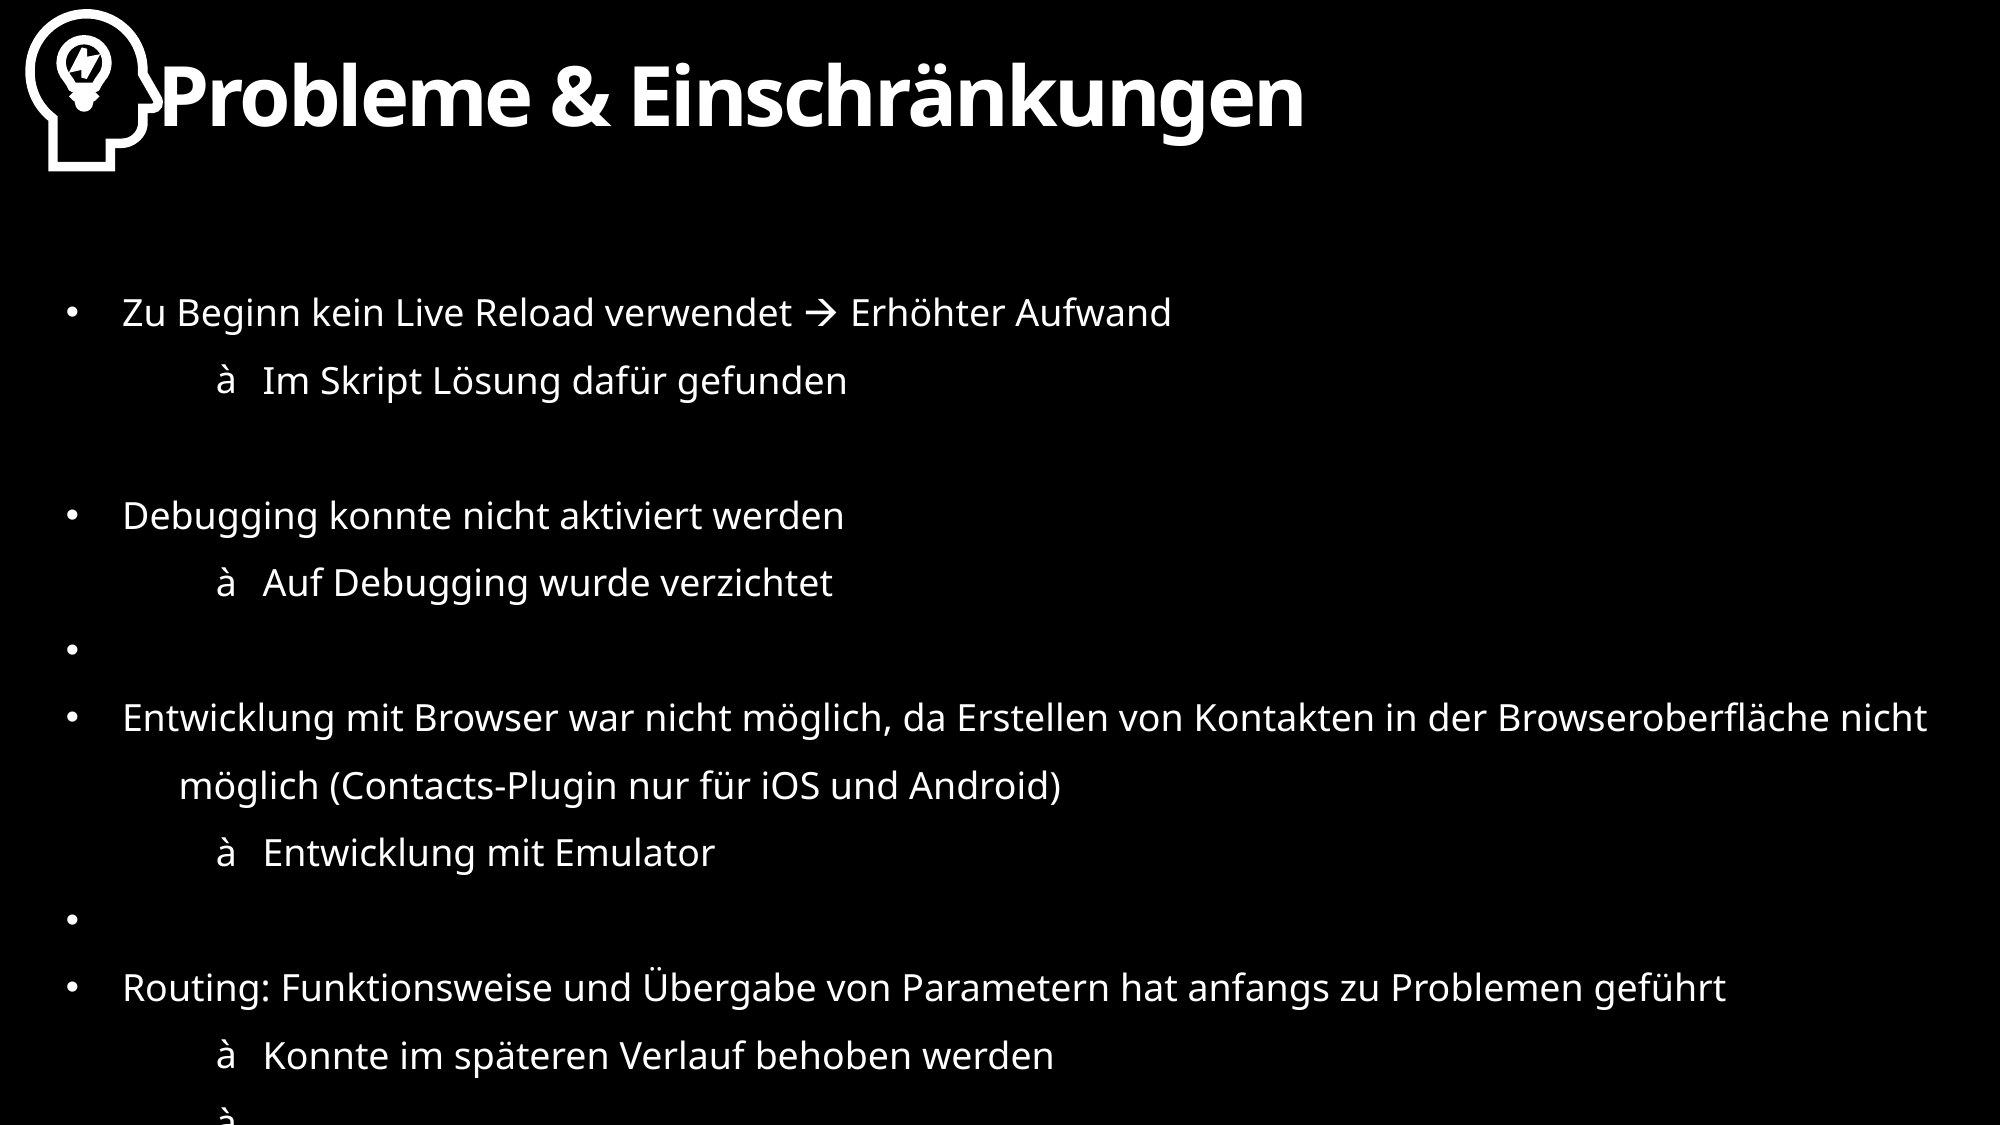

Probleme & Einschränkungen
Zu Beginn kein Live Reload verwendet  Erhöhter Aufwand
Im Skript Lösung dafür gefunden
Debugging konnte nicht aktiviert werden
Auf Debugging wurde verzichtet
Entwicklung mit Browser war nicht möglich, da Erstellen von Kontakten in der Browseroberfläche nicht möglich (Contacts-Plugin nur für iOS und Android)
Entwicklung mit Emulator
Routing: Funktionsweise und Übergabe von Parametern hat anfangs zu Problemen geführt
Konnte im späteren Verlauf behoben werden